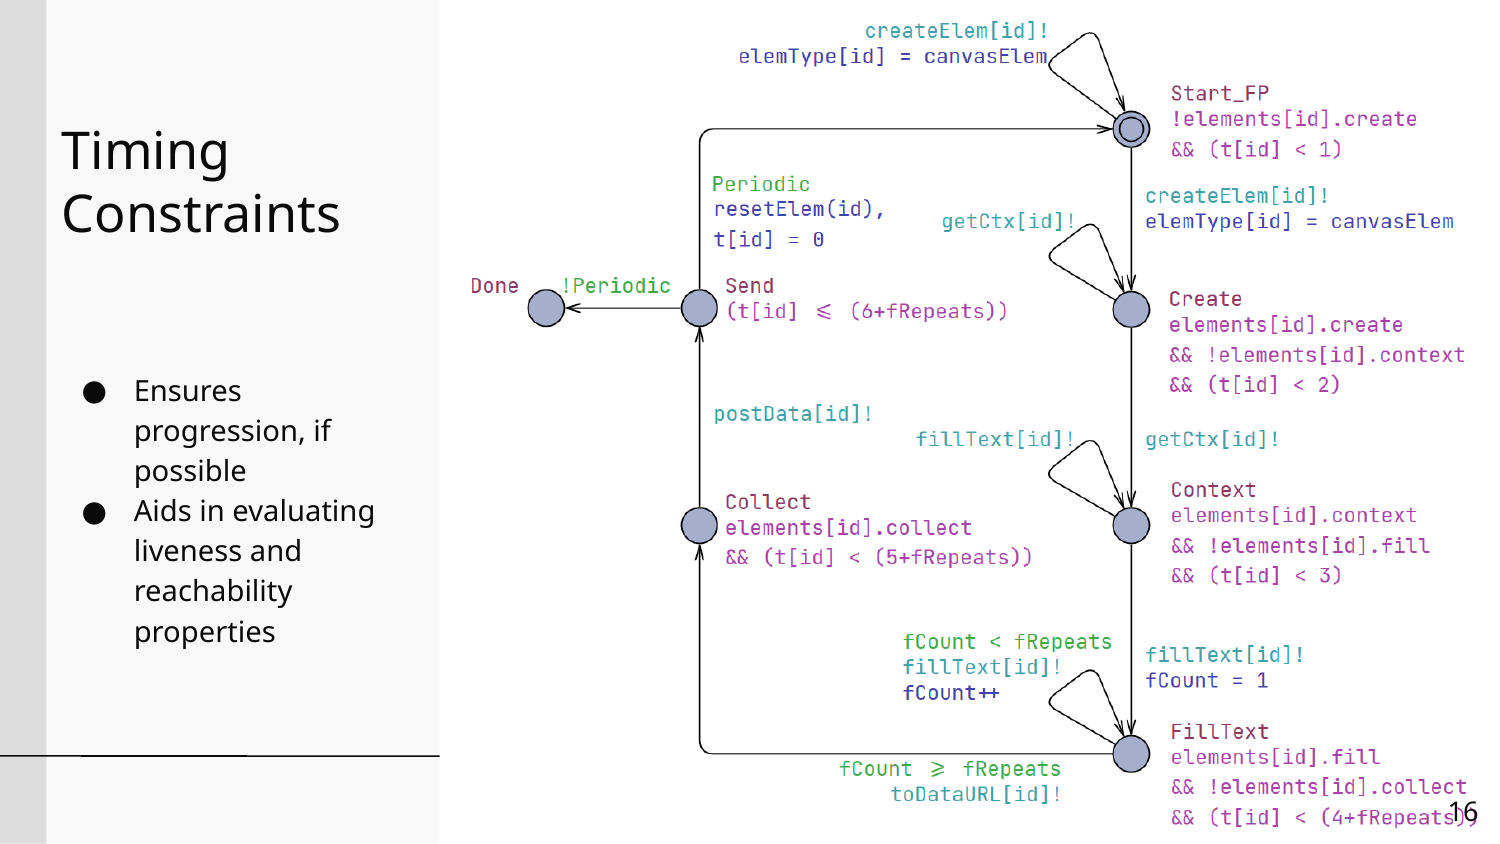

Timing Constraints
# Ensures progression, if possible
Aids in evaluating liveness and reachability properties